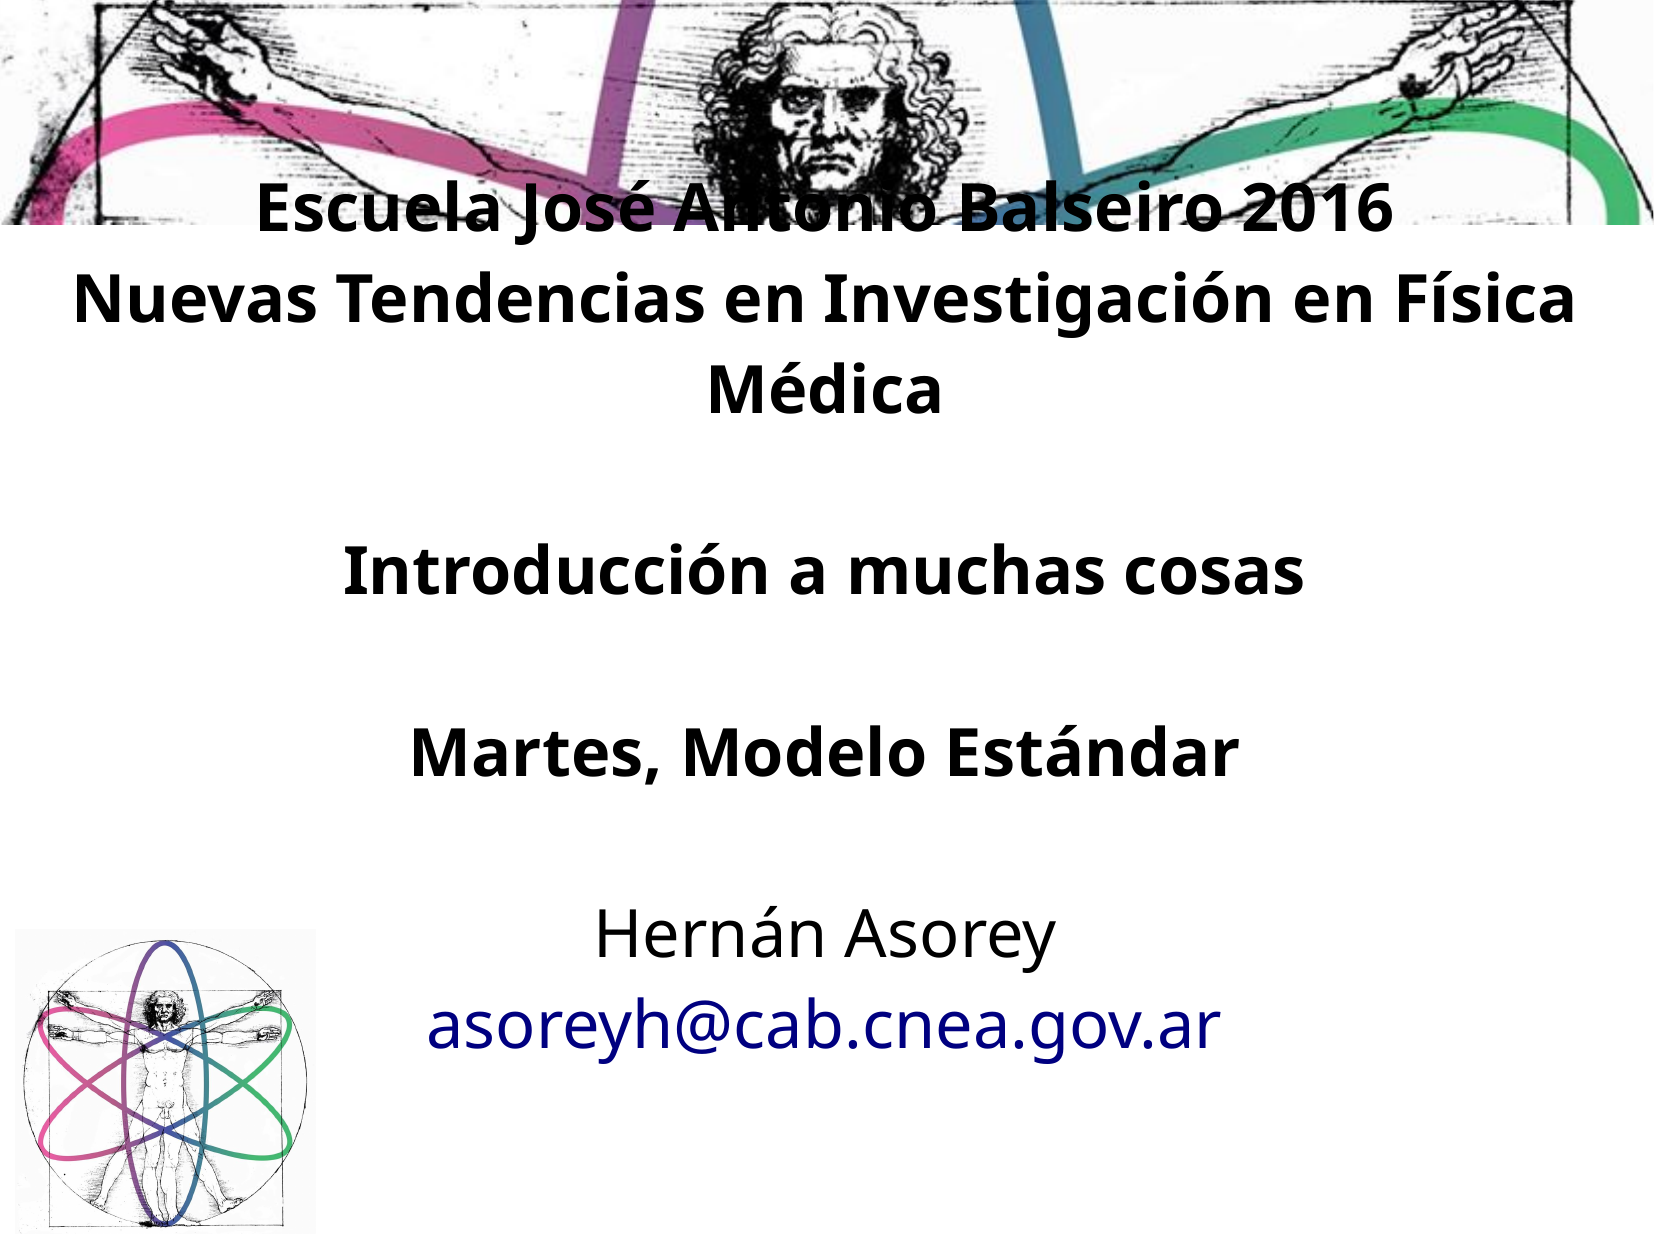

Escuela José Antonio Balseiro 2016
Nuevas Tendencias en Investigación en Física Médica
Introducción a muchas cosas
Martes, Modelo Estándar
Hernán Asorey
asoreyh@cab.cnea.gov.ar